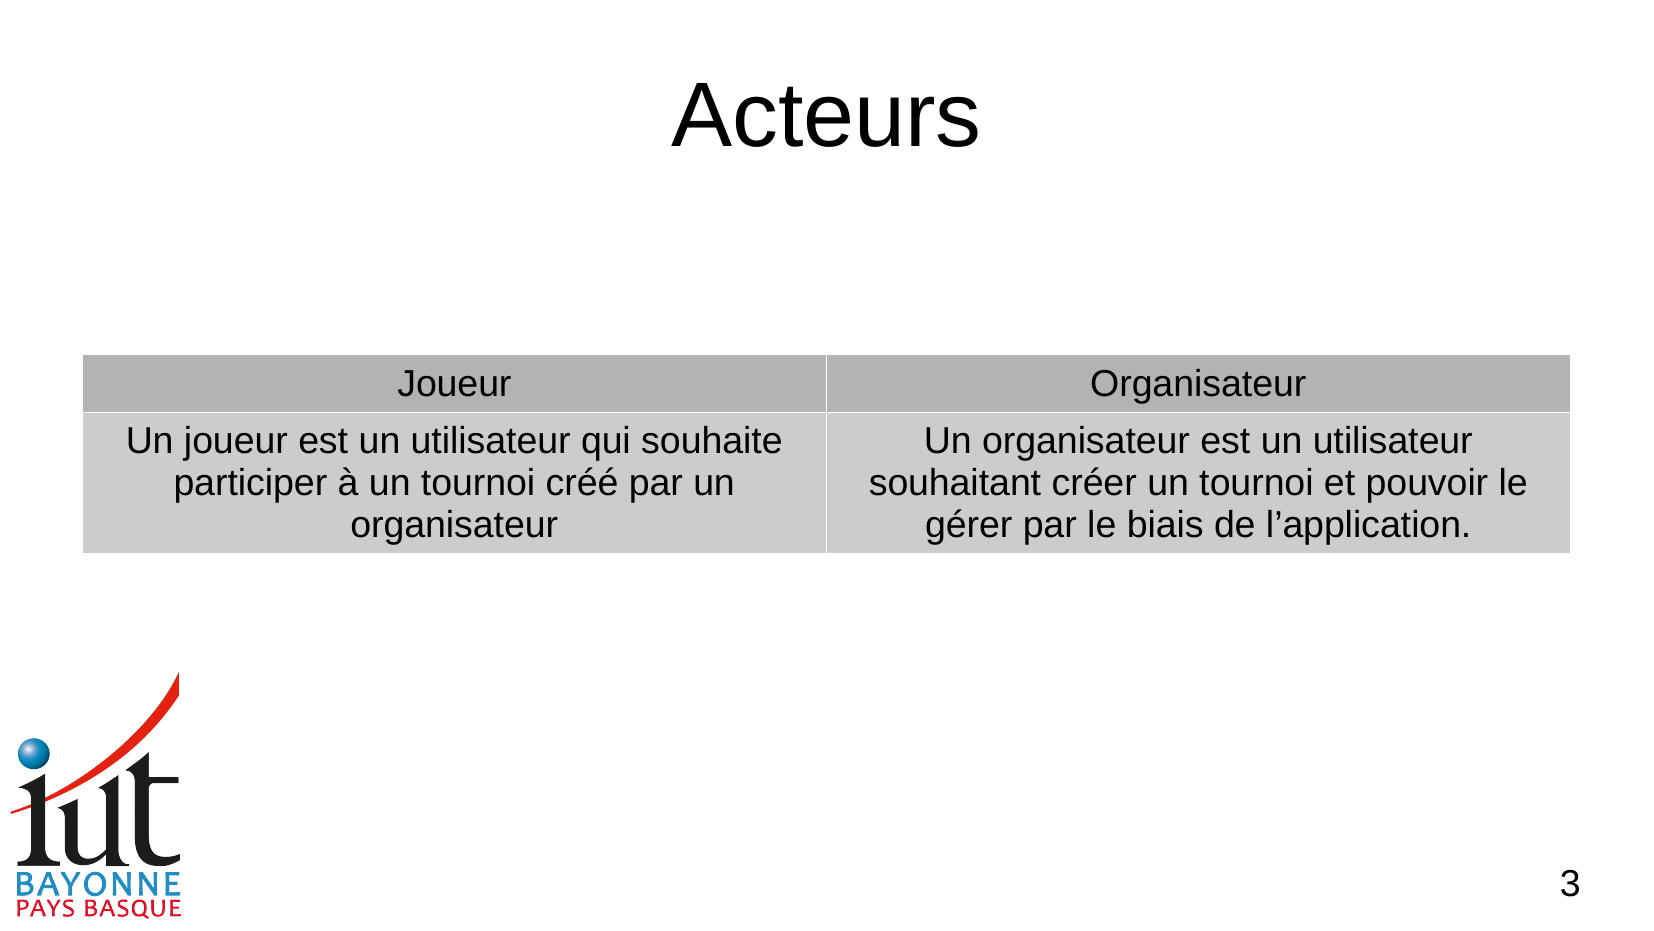

# Acteurs
| Joueur | Organisateur |
| --- | --- |
| Un joueur est un utilisateur qui souhaite participer à un tournoi créé par un organisateur | Un organisateur est un utilisateur souhaitant créer un tournoi et pouvoir le gérer par le biais de l’application. |